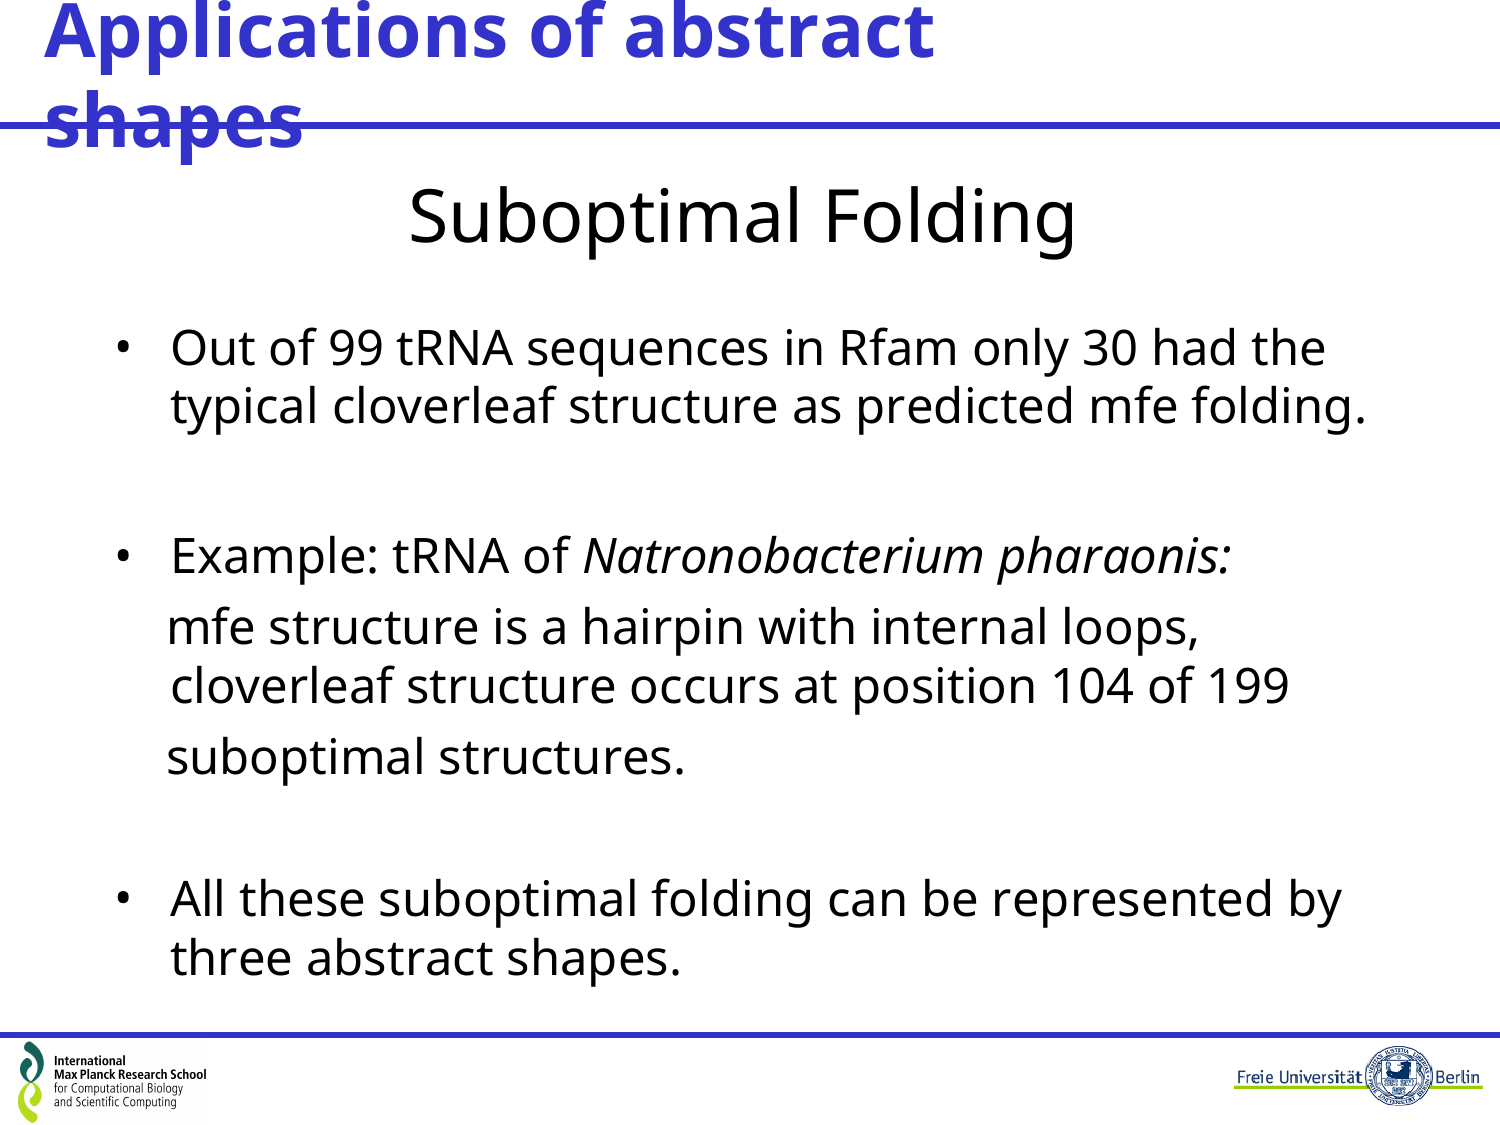

# Applications of abstract shapes
Suboptimal Folding
Out of 99 tRNA sequences in Rfam only 30 had the typical cloverleaf structure as predicted mfe folding.
Example: tRNA of Natronobacterium pharaonis:
 mfe structure is a hairpin with internal loops, cloverleaf structure occurs at position 104 of 199
 suboptimal structures.
All these suboptimal folding can be represented by three abstract shapes.